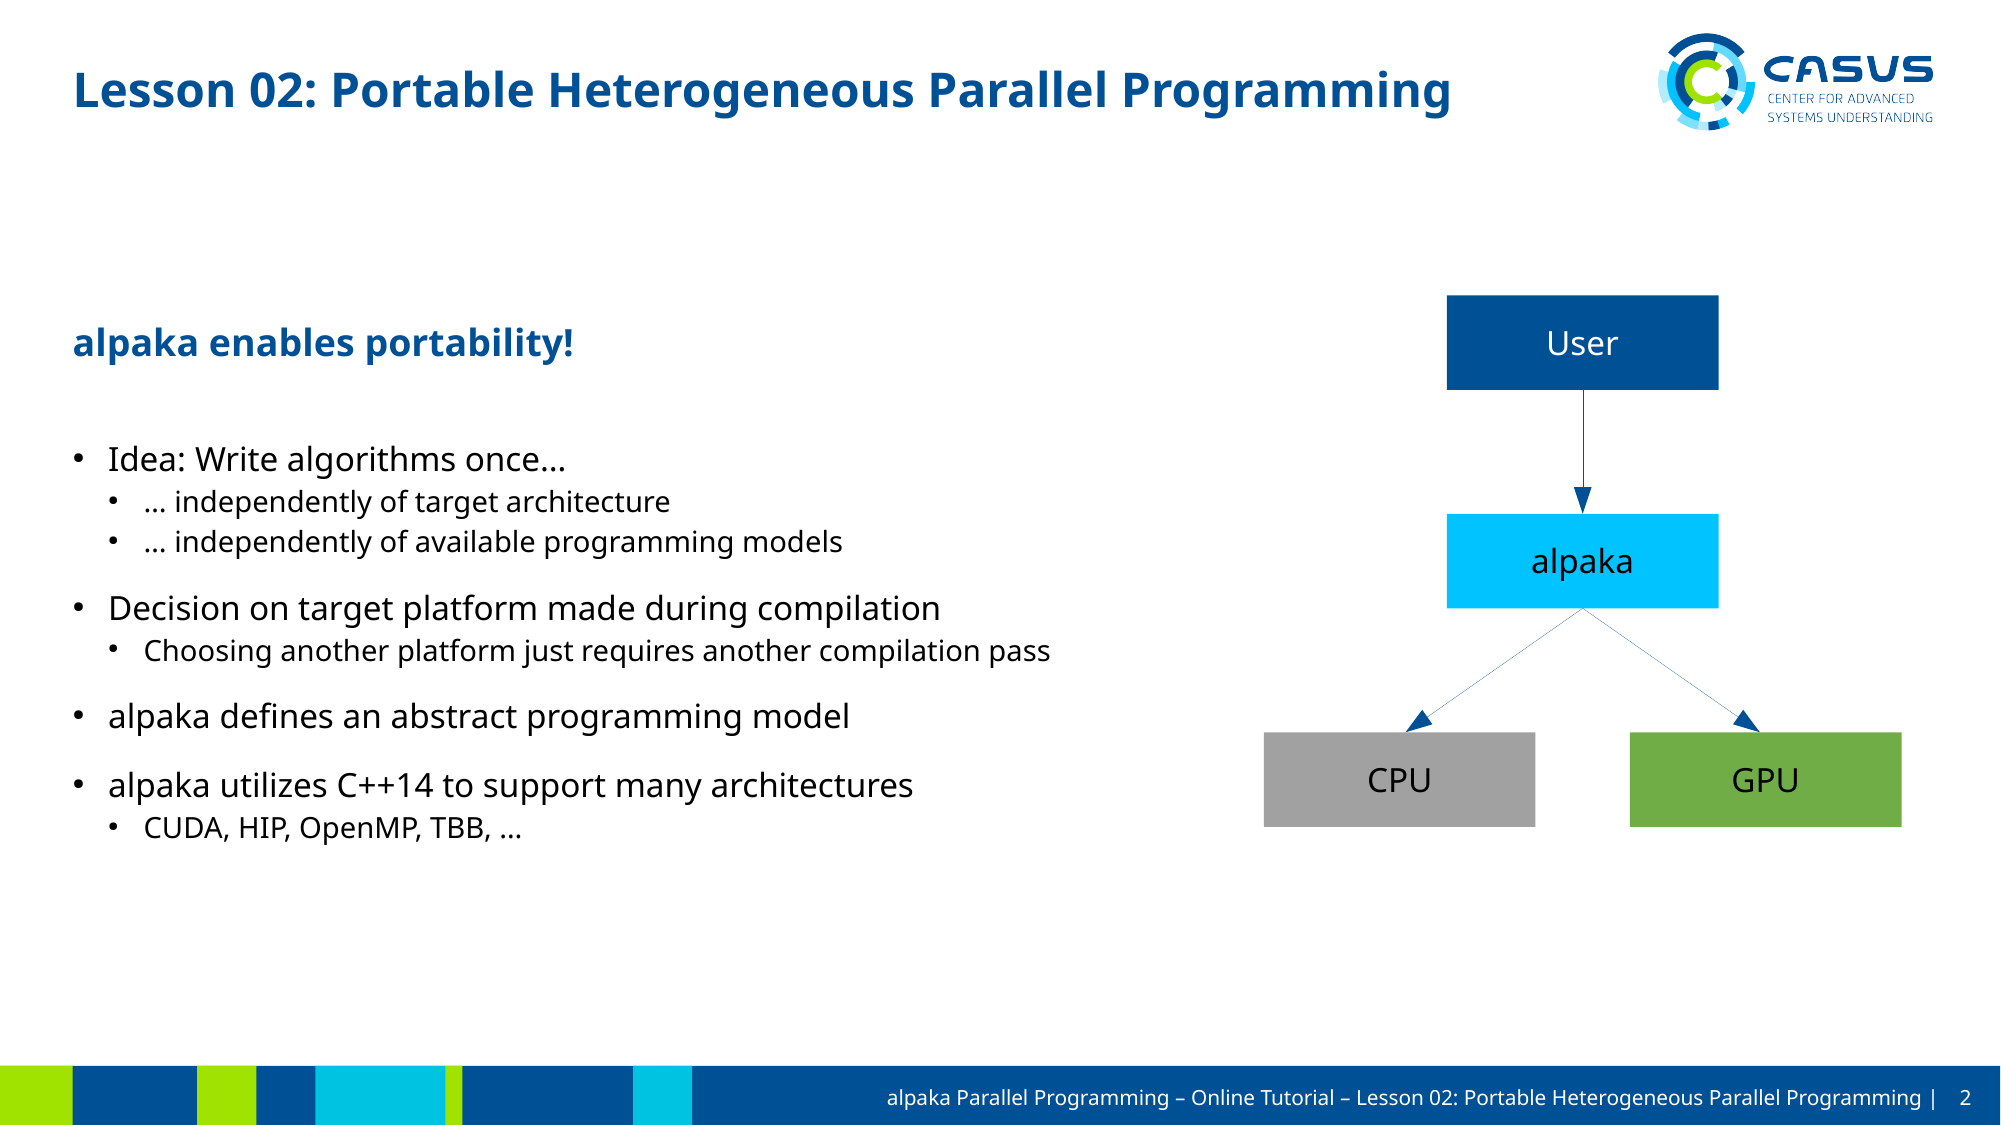

# Lesson 02: Portable Heterogeneous Parallel Programming
User
alpaka enables portability!
Idea: Write algorithms once…
… independently of target architecture
… independently of available programming models
Decision on target platform made during compilation
Choosing another platform just requires another compilation pass
alpaka defines an abstract programming model
alpaka utilizes C++14 to support many architectures
CUDA, HIP, OpenMP, TBB, …
alpaka
CPU
GPU
alpaka Parallel Programming – Online Tutorial – Lesson 02: Portable Heterogeneous Parallel Programming
2